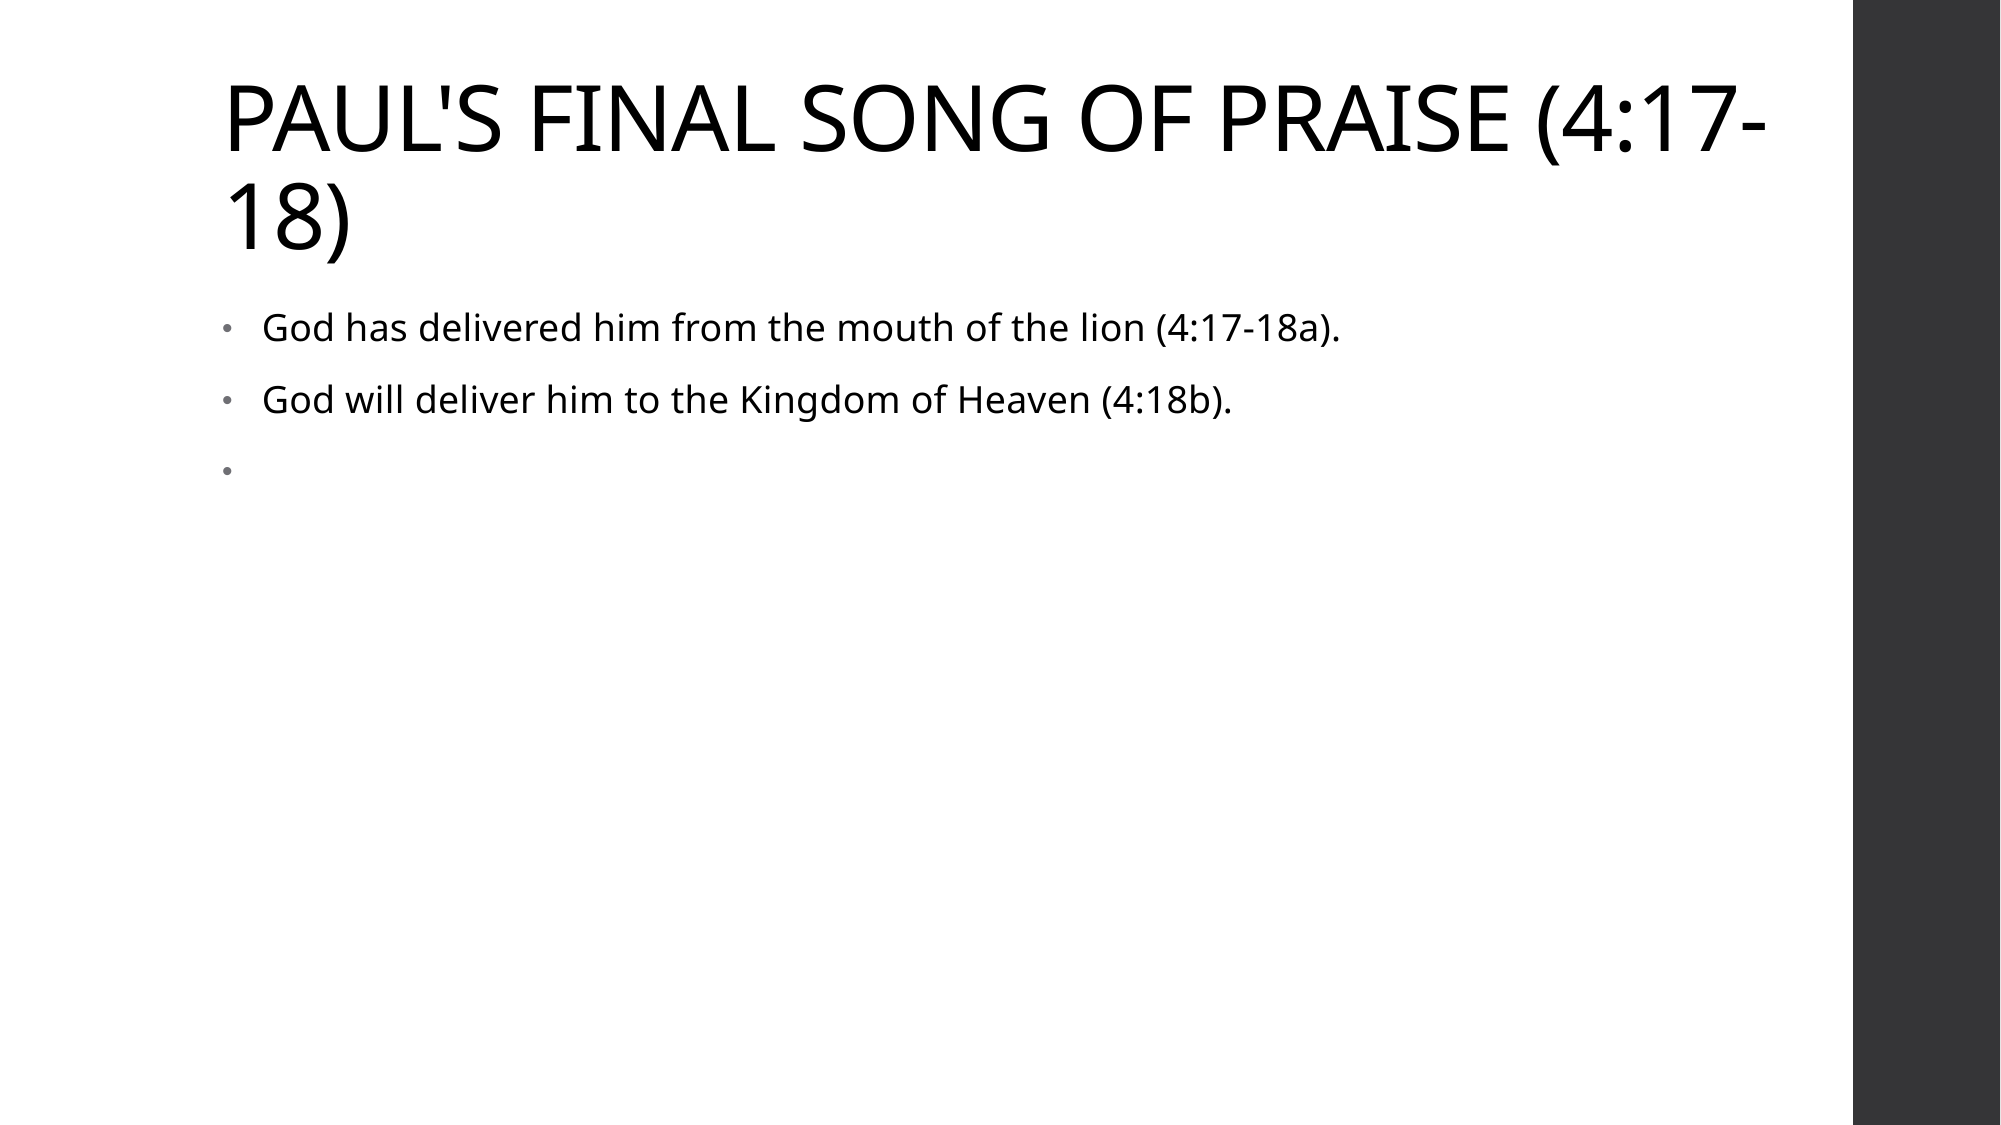

# PAUL'S FINAL SONG OF PRAISE (4:17-18)
 God has delivered him from the mouth of the lion (4:17-18a).
 God will deliver him to the Kingdom of Heaven (4:18b).